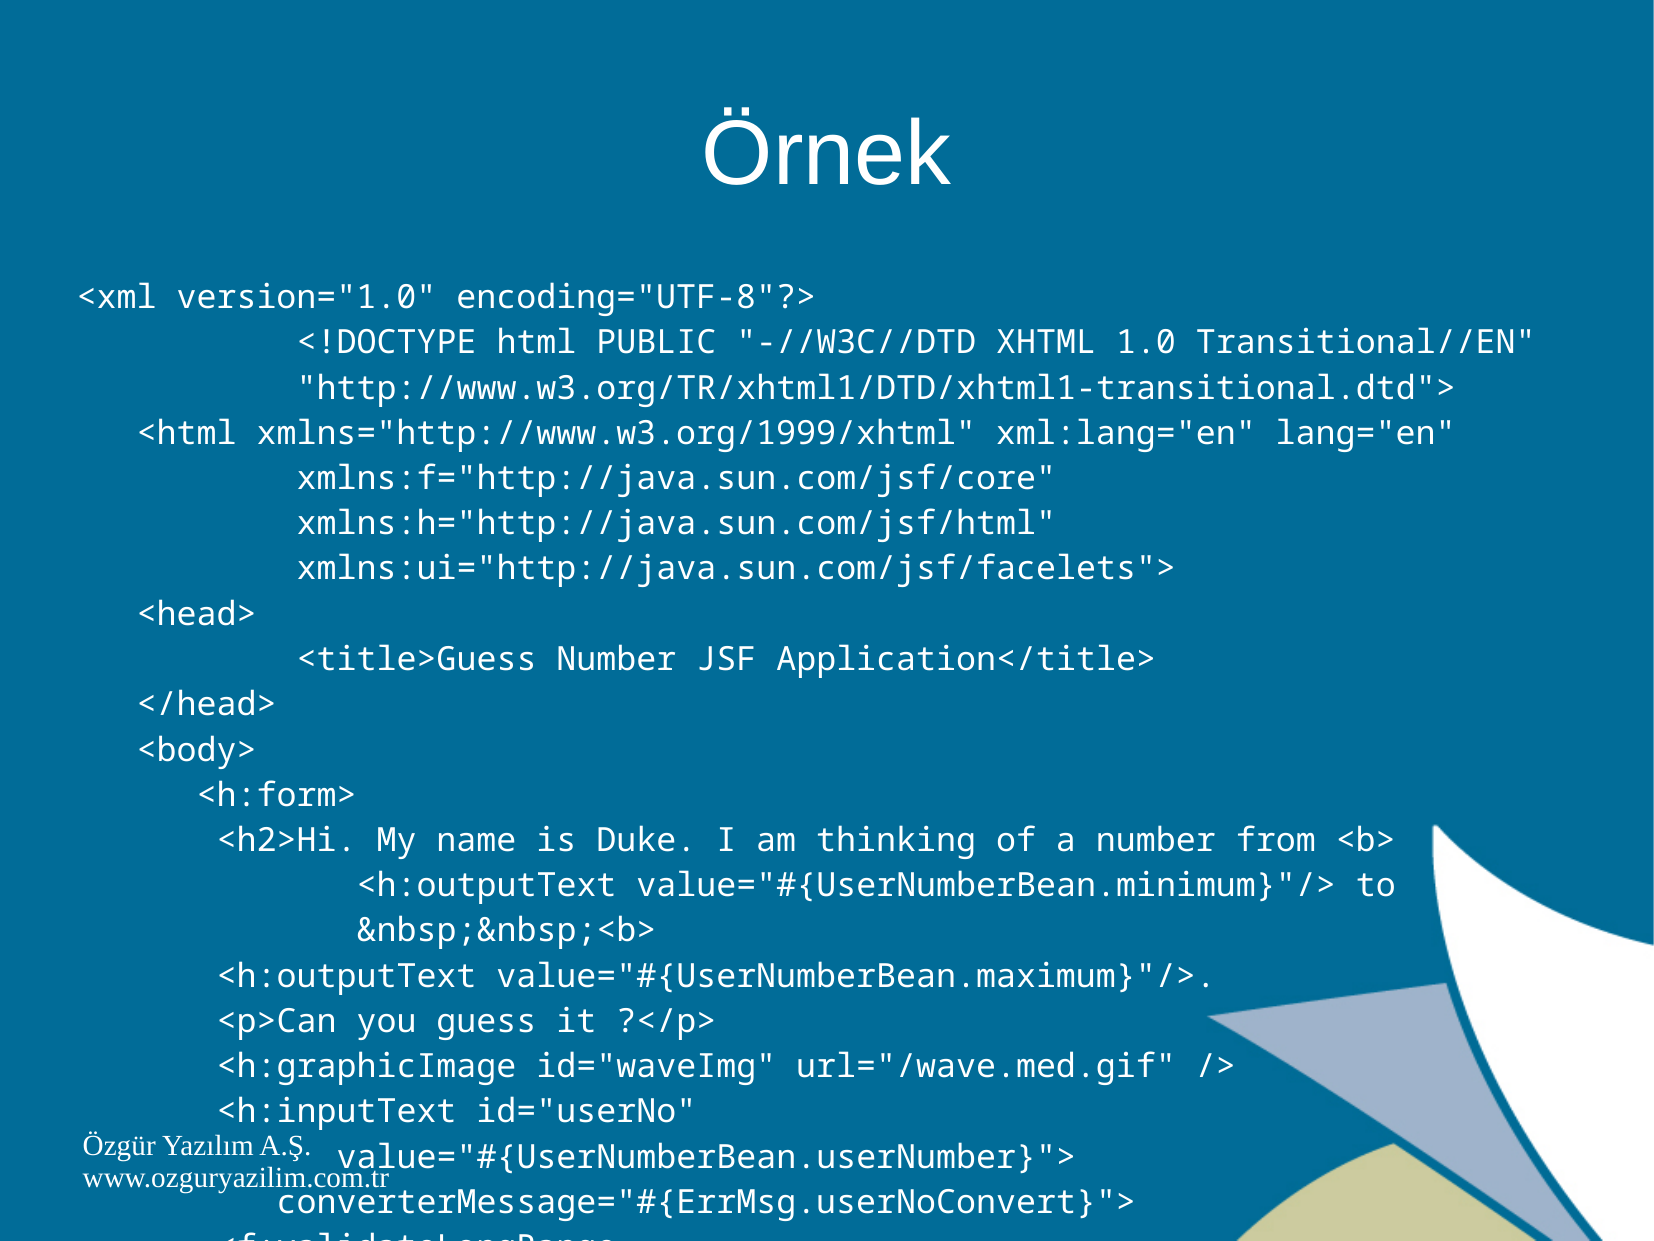

# Örnek
<xml version="1.0" encoding="UTF-8"?>
 <!DOCTYPE html PUBLIC "-//W3C//DTD XHTML 1.0 Transitional//EN"
 "http://www.w3.org/TR/xhtml1/DTD/xhtml1-transitional.dtd">
 <html xmlns="http://www.w3.org/1999/xhtml" xml:lang="en" lang="en"
 xmlns:f="http://java.sun.com/jsf/core"
 xmlns:h="http://java.sun.com/jsf/html"
 xmlns:ui="http://java.sun.com/jsf/facelets">
 <head>
 <title>Guess Number JSF Application</title>
 </head>
 <body>
 <h:form>
 <h2>Hi. My name is Duke. I am thinking of a number from <b>
 <h:outputText value="#{UserNumberBean.minimum}"/> to
 &nbsp;&nbsp;<b>
 <h:outputText value="#{UserNumberBean.maximum}"/>.
 <p>Can you guess it ?</p>
 <h:graphicImage id="waveImg" url="/wave.med.gif" />
 <h:inputText id="userNo"
 value="#{UserNumberBean.userNumber}">
 converterMessage="#{ErrMsg.userNoConvert}">
 <f:validateLongRange
 minimum="#{UserNumberBean.minimum}"
 maximum="#{UserNumberBean.maximum}"/>
 </h:inputText>
 <h:commandButton id="submit"
 action="success" value="submit" />
 <h:message showSummary="true" showDetail="false"
 style="color: red;
 font-family: 'New Century Schoolbook', serif;
 font-style: oblique;
 text-decoration: overline"
 id="errors1"
 for="userNo"/>
 </h2>
 </h:form>
 </body>
 </html>